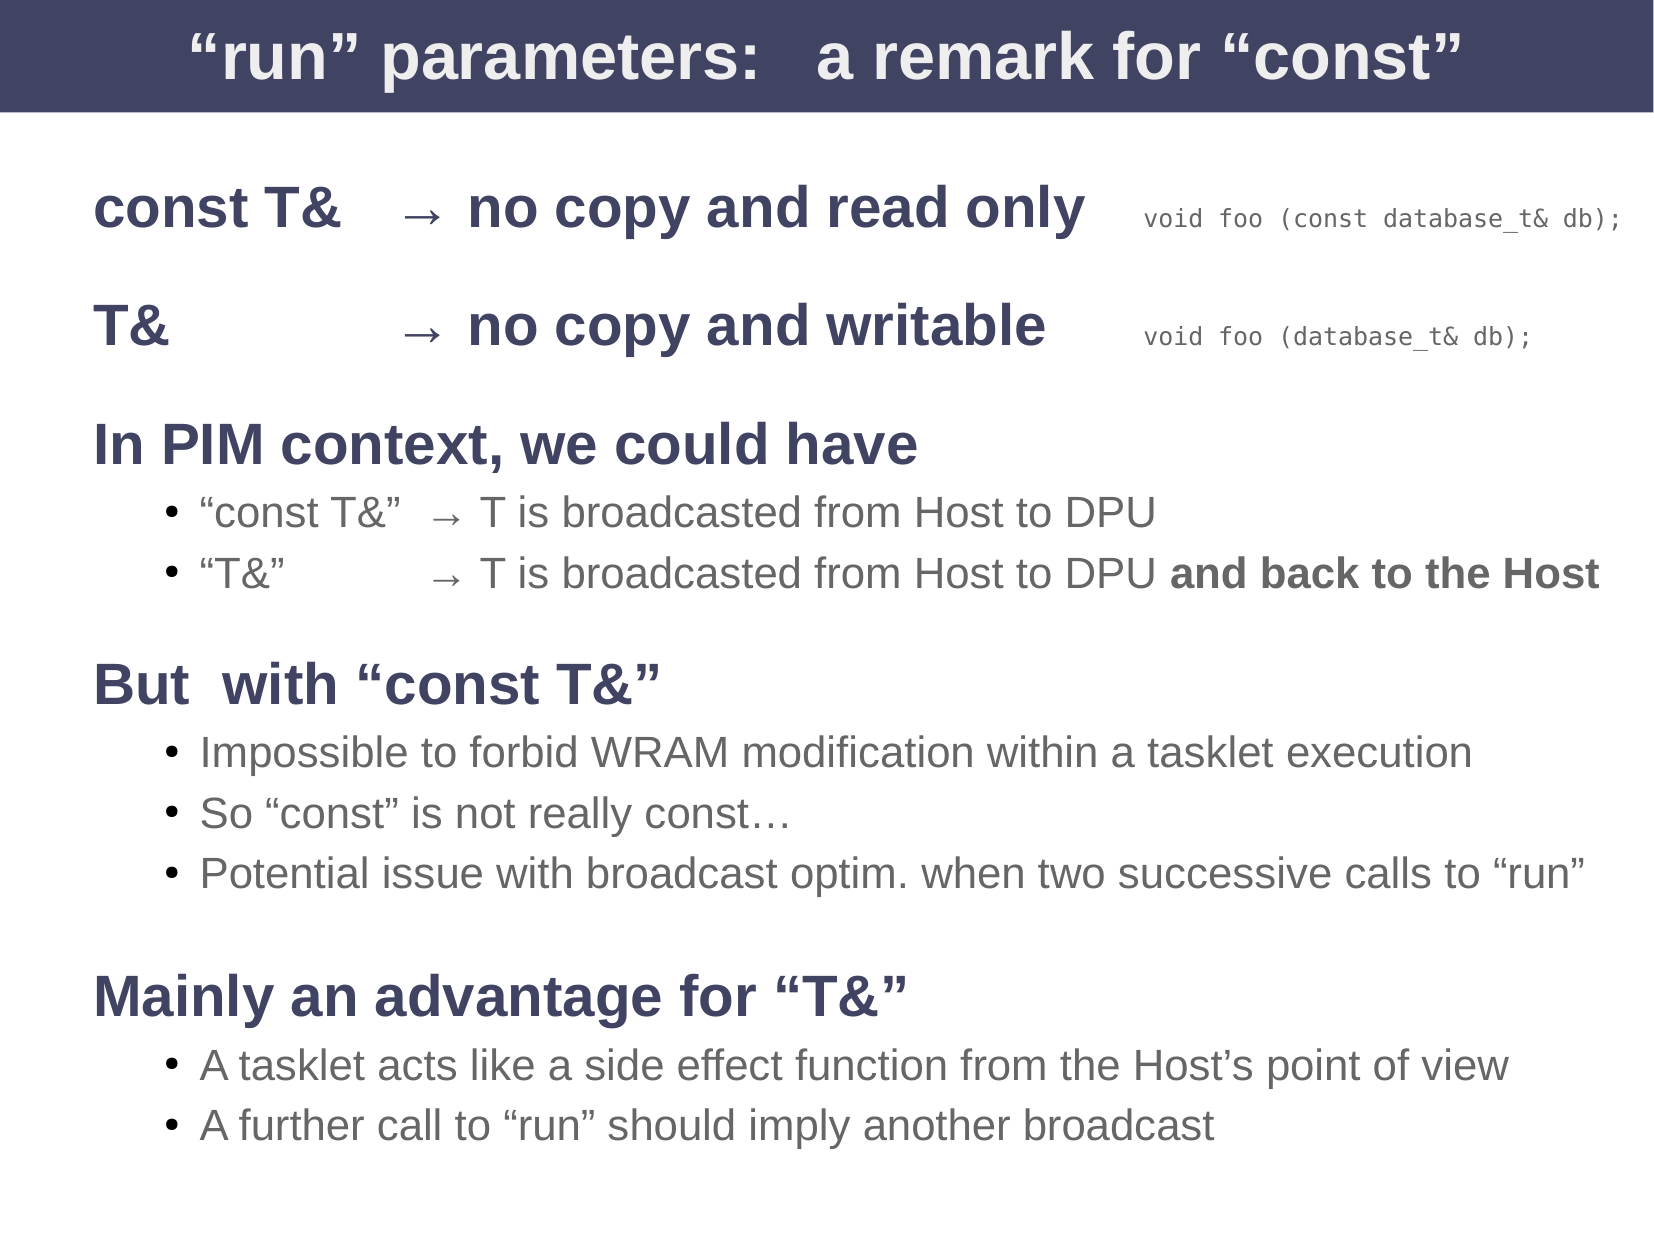

“run” parameters: a remark for “const”
const T& 	→ no copy and read only 	void foo (const database_t& db);
T&			→ no copy and writable 		void foo (database_t& db);
In PIM context, we could have
“const T&”	→ T is broadcasted from Host to DPU
“T&” 	→ T is broadcasted from Host to DPU and back to the Host
But with “const T&”
Impossible to forbid WRAM modification within a tasklet execution
So “const” is not really const…
Potential issue with broadcast optim. when two successive calls to “run”
Mainly an advantage for “T&”
A tasklet acts like a side effect function from the Host’s point of view
A further call to “run” should imply another broadcast